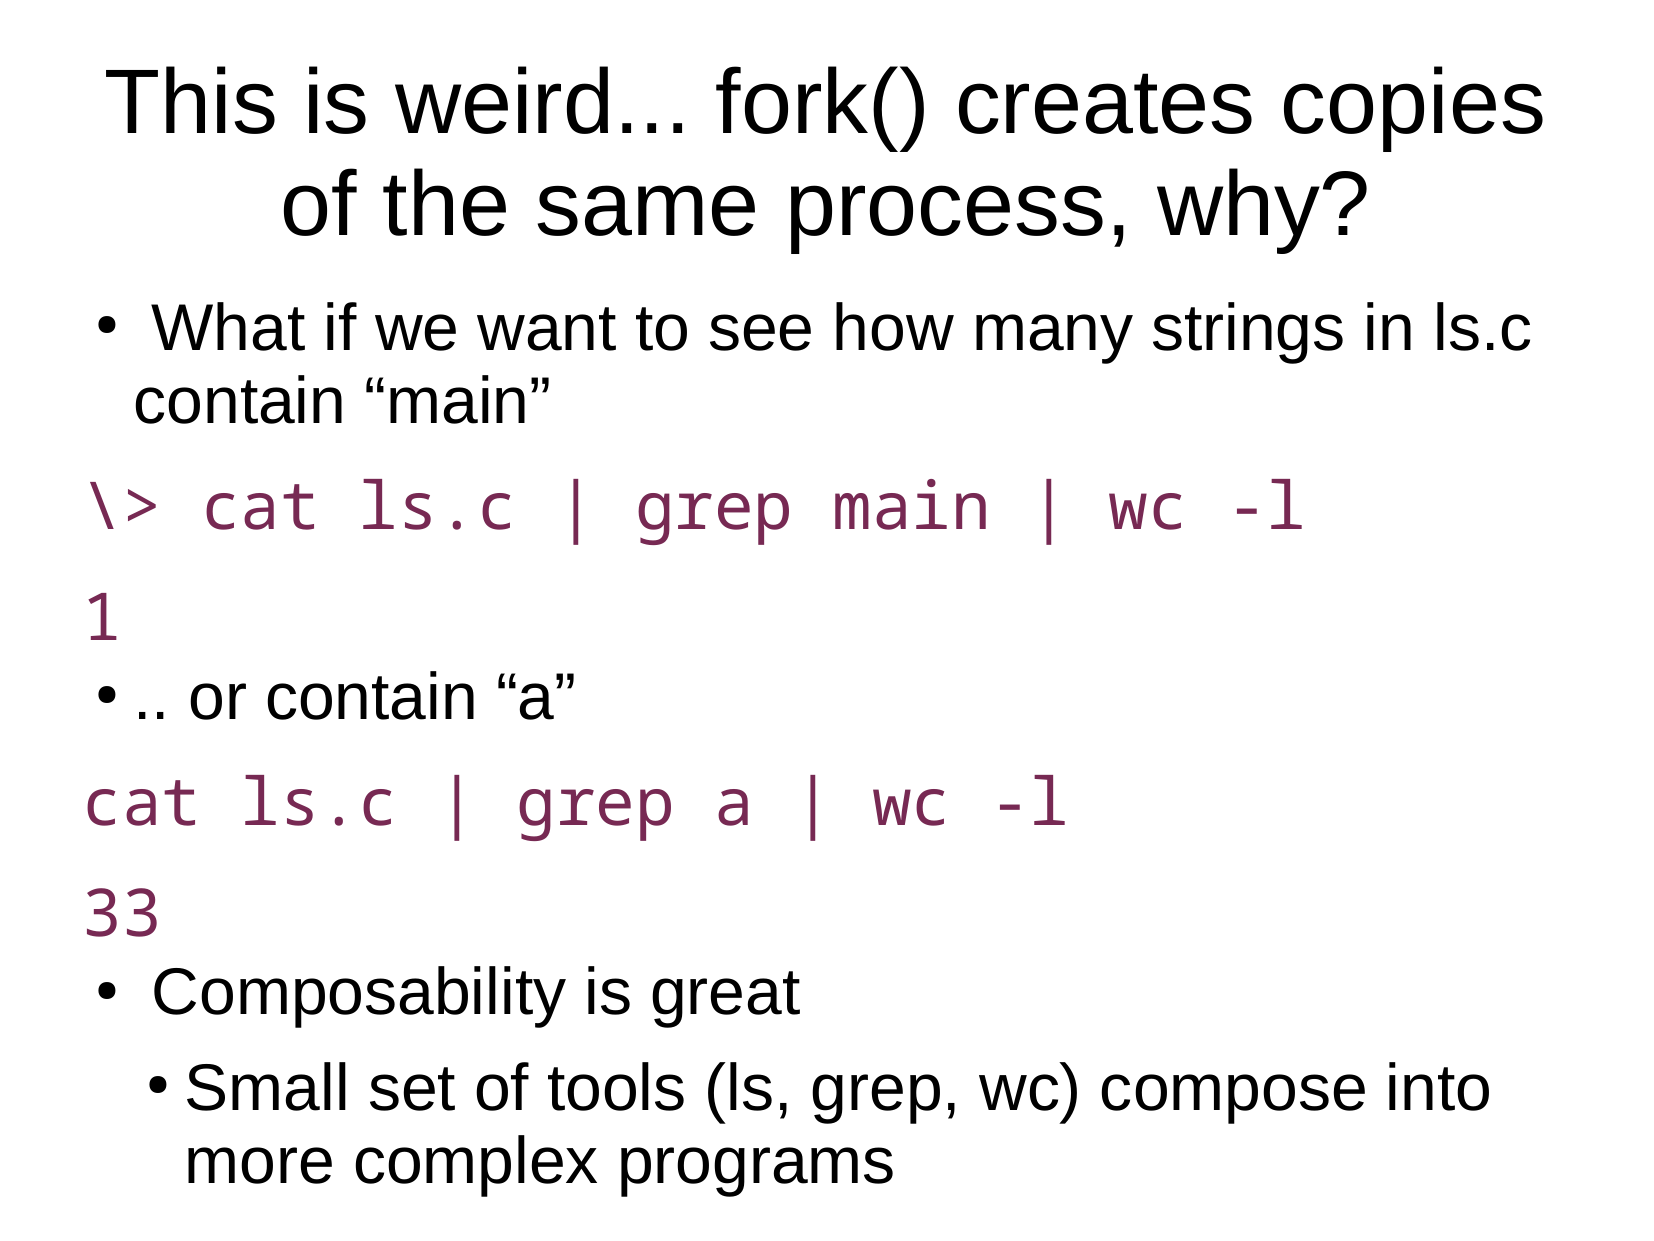

# This is weird... fork() creates copies of the same process, why?
 What if we want to see how many strings in ls.c contain “main”
\> cat ls.c | grep main | wc -l
1
.. or contain “a”
cat ls.c | grep a | wc -l
33
 Composability is great
Small set of tools (ls, grep, wc) compose into more complex programs